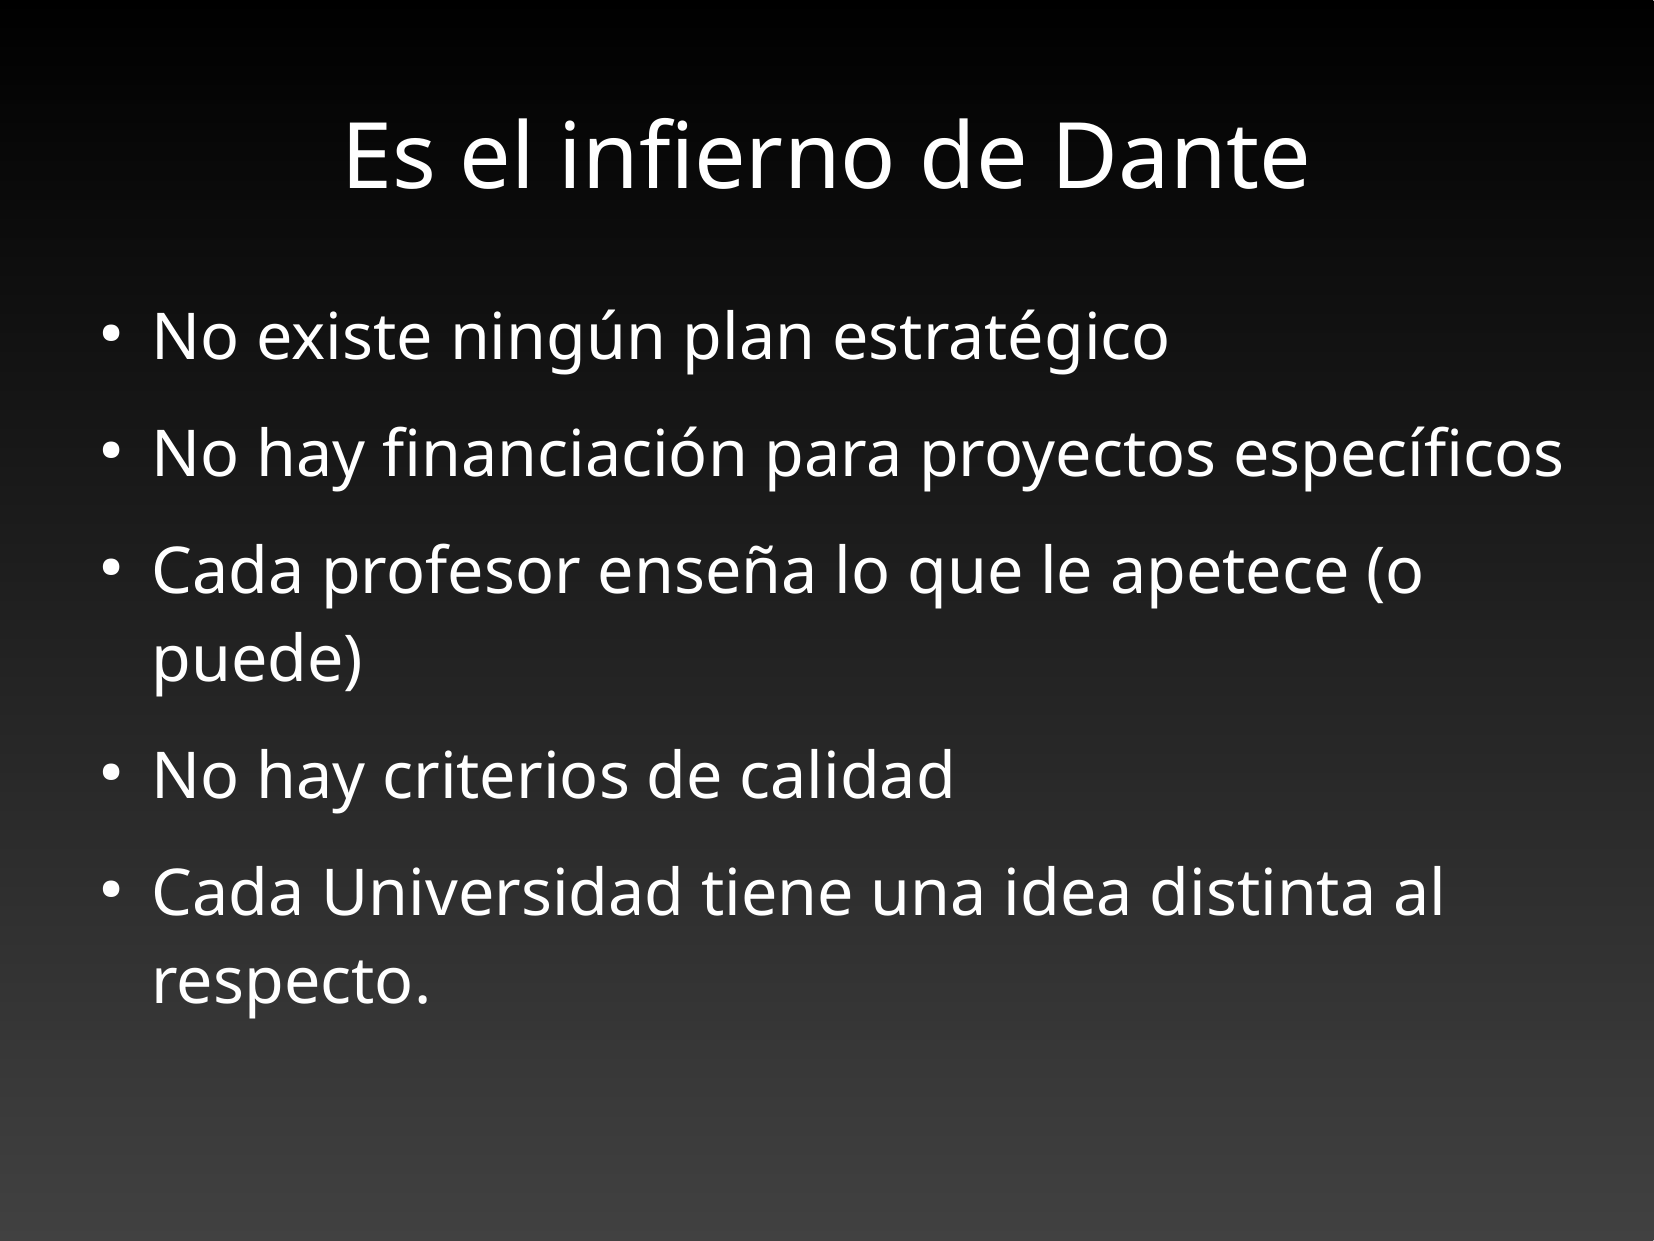

# Es el infierno de Dante
No existe ningún plan estratégico
No hay financiación para proyectos específicos
Cada profesor enseña lo que le apetece (o puede)
No hay criterios de calidad
Cada Universidad tiene una idea distinta al respecto.